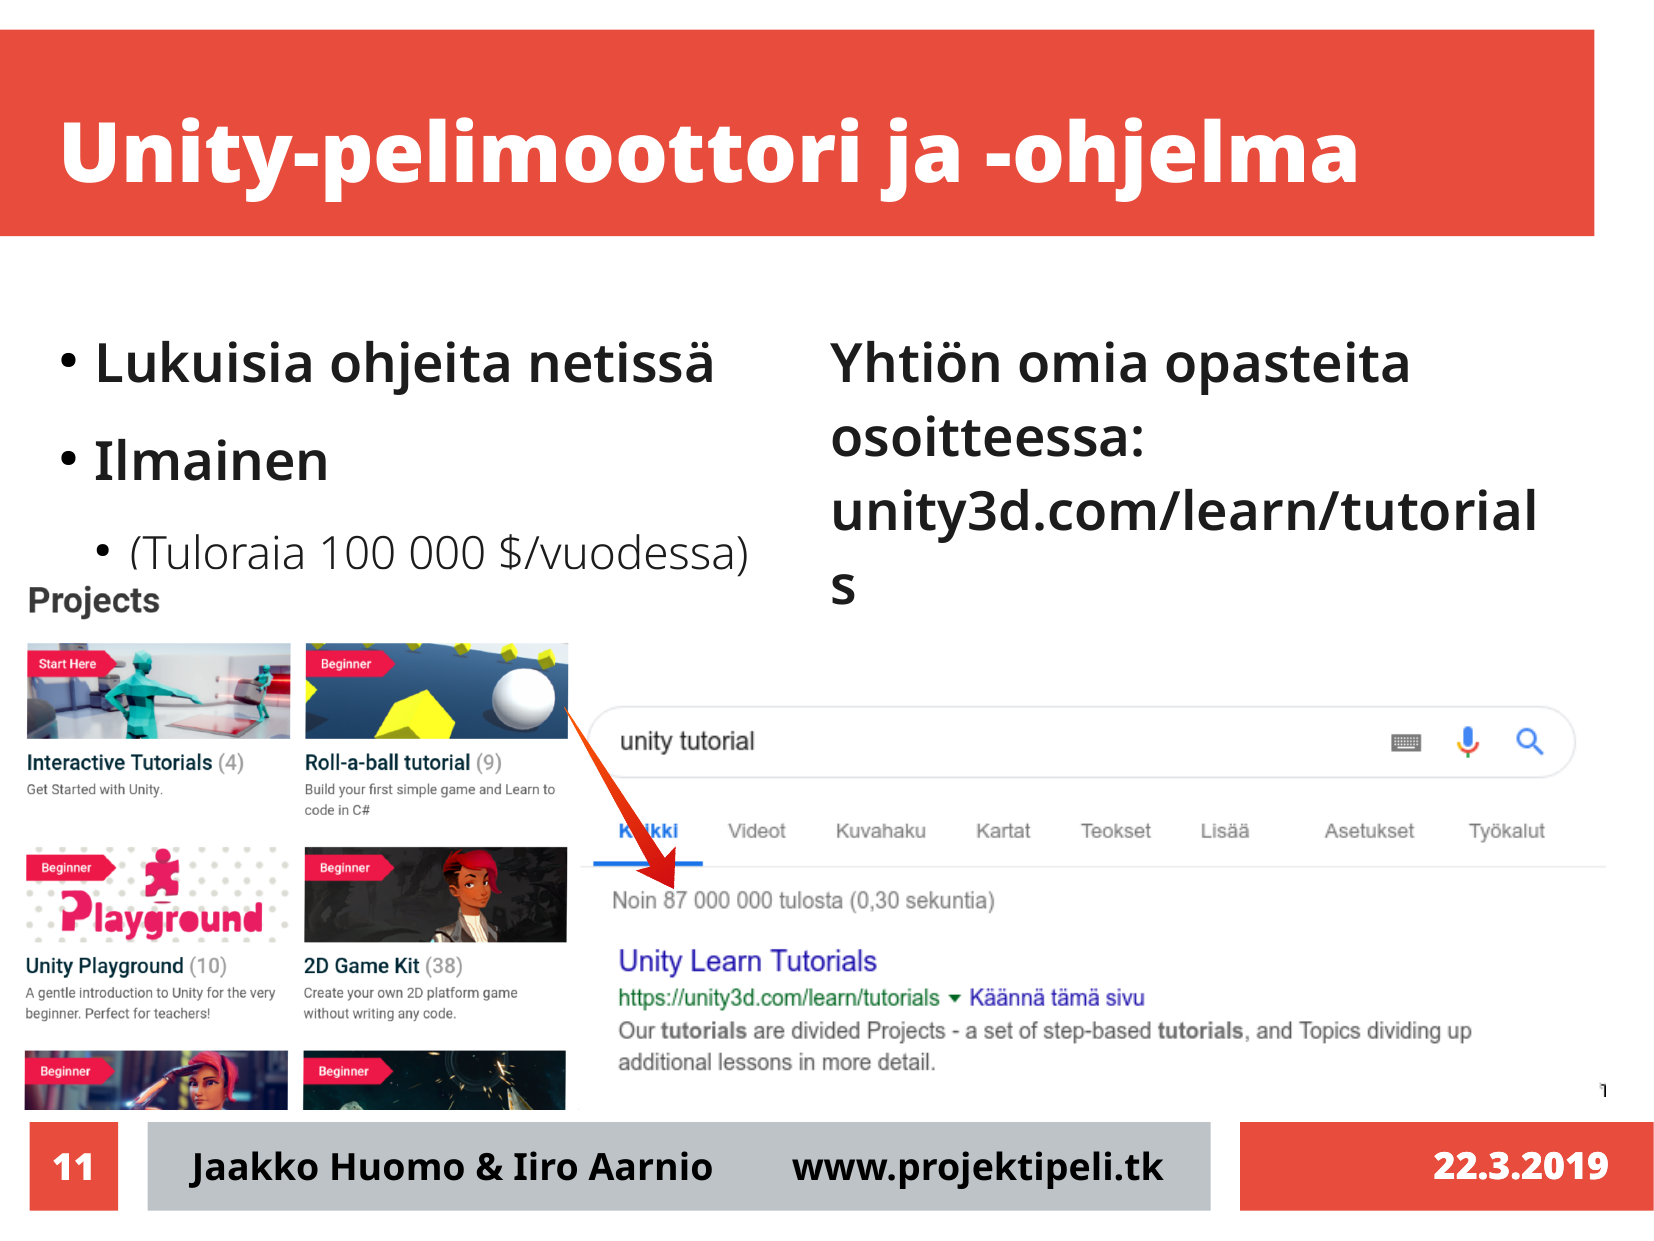

# Unity-pelimoottori ja -ohjelma
Lukuisia ohjeita netissä
Ilmainen
(Tuloraja 100 000 $/vuodessa)
Yhtiön omia opasteita osoitteessa: unity3d.com/learn/tutorials
11